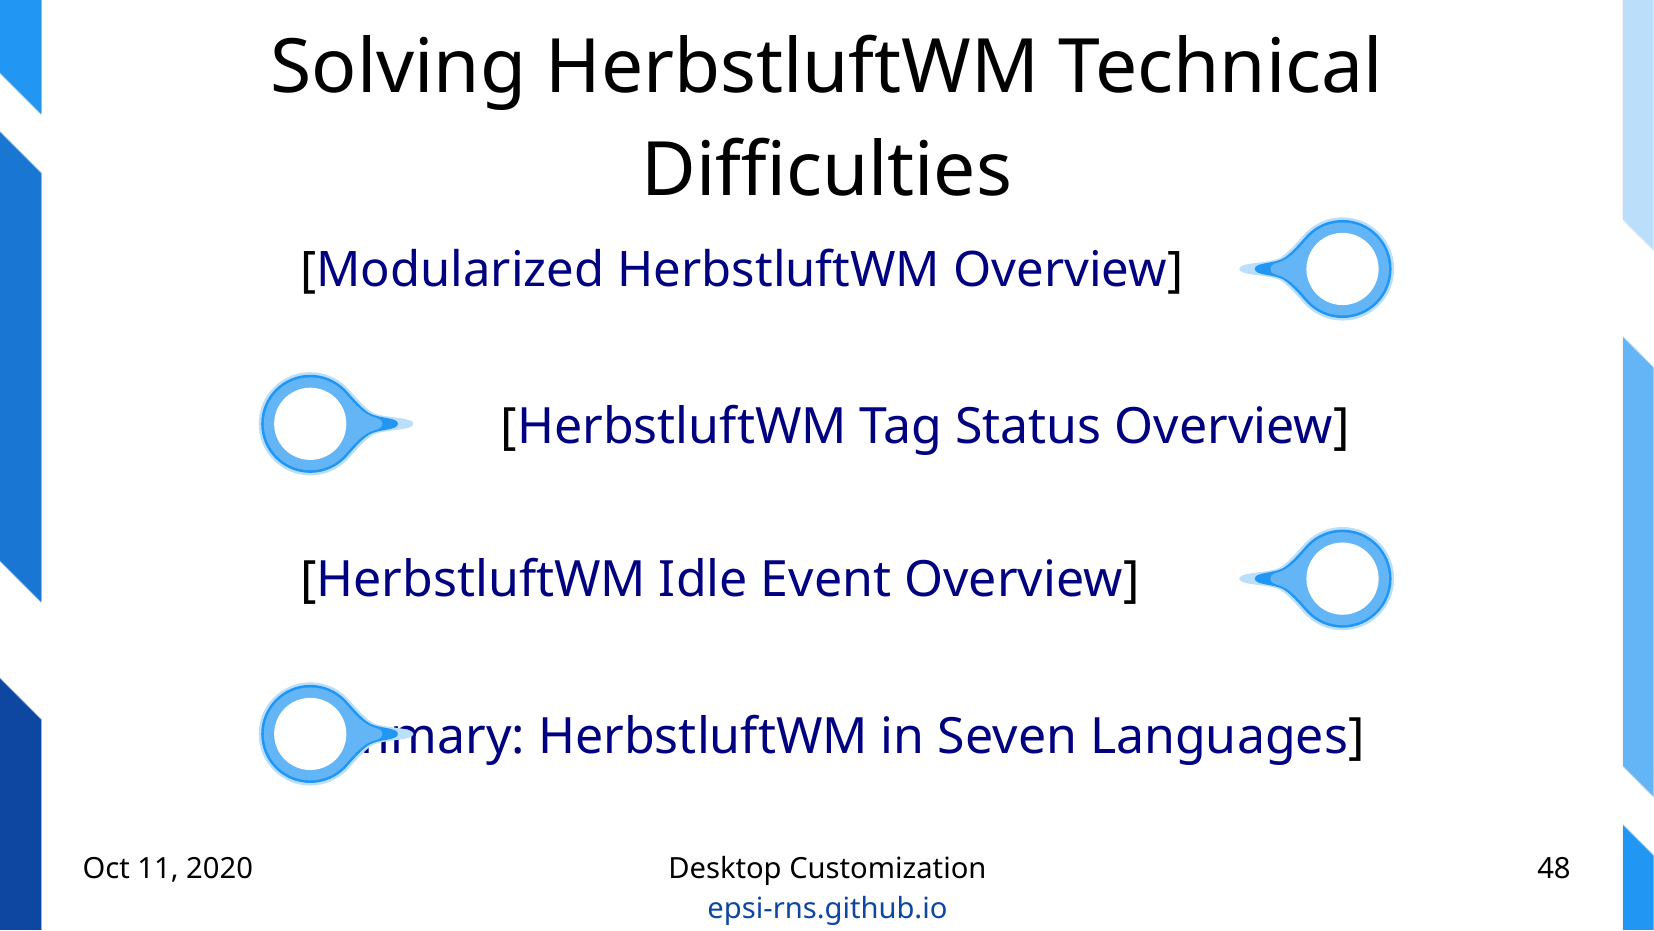

# Solving HerbstluftWM Technical Difficulties
[Modularized HerbstluftWM Overview]
[HerbstluftWM Tag Status Overview]
[HerbstluftWM Idle Event Overview]
Summary: HerbstluftWM in Seven Languages]
Oct 11, 2020
Desktop Customization
48